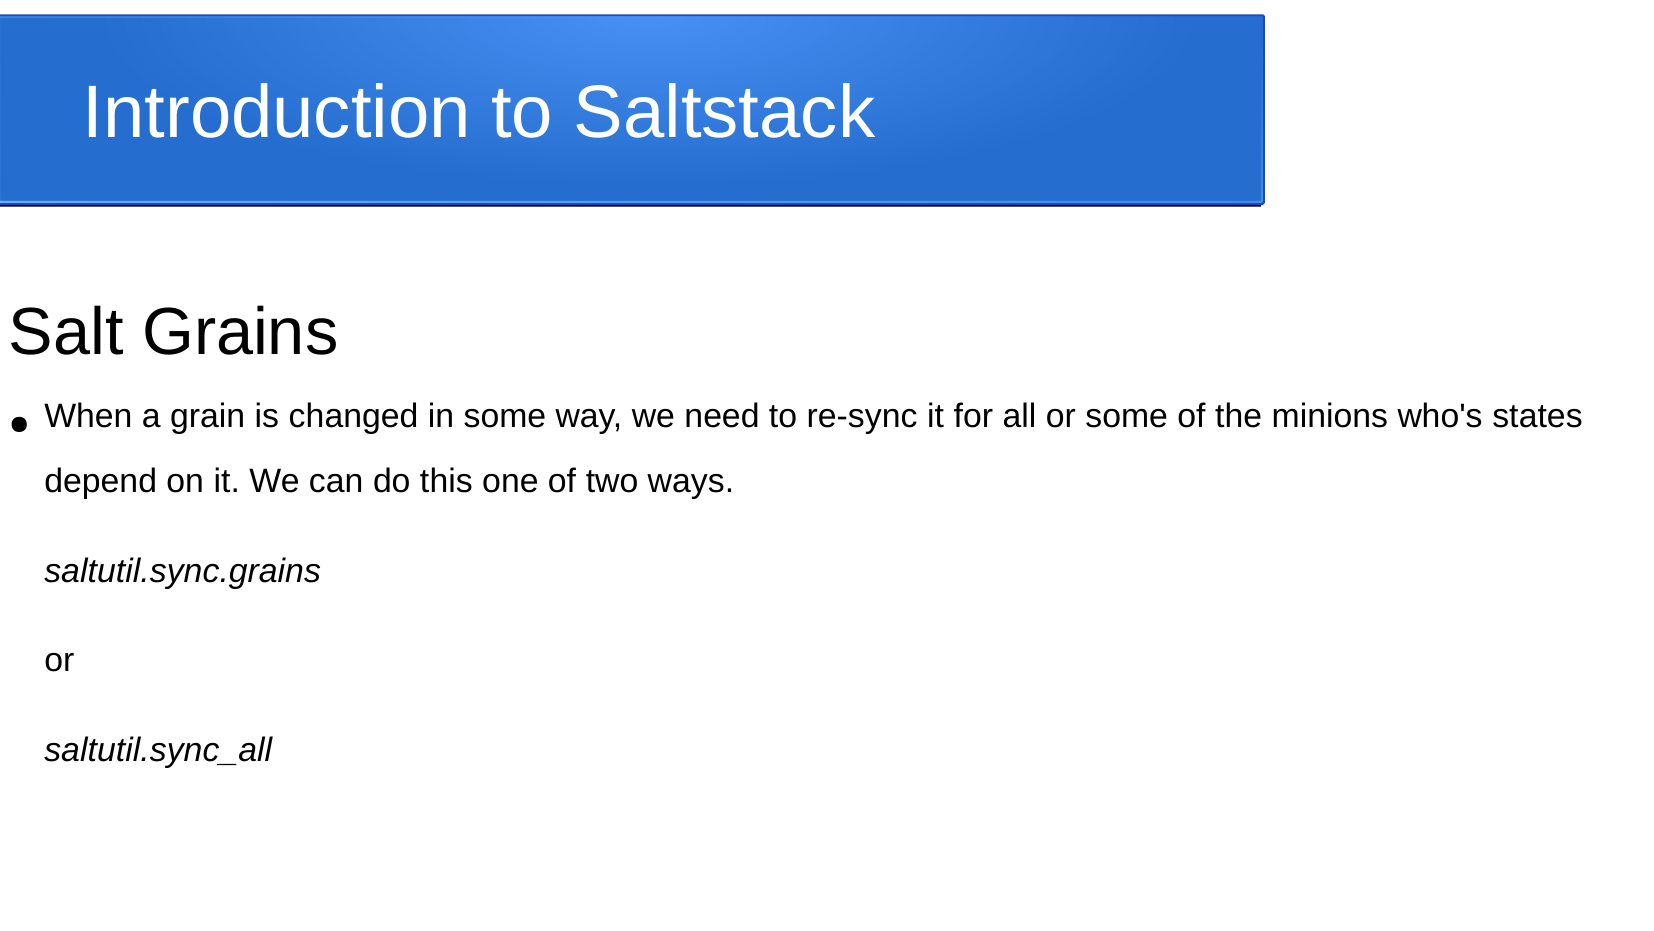

# Introduction to Saltstack
Salt Grains
When a grain is changed in some way, we need to re-sync it for all or some of the minions who's states depend on it. We can do this one of two ways.
saltutil.sync.grains
or
saltutil.sync_all